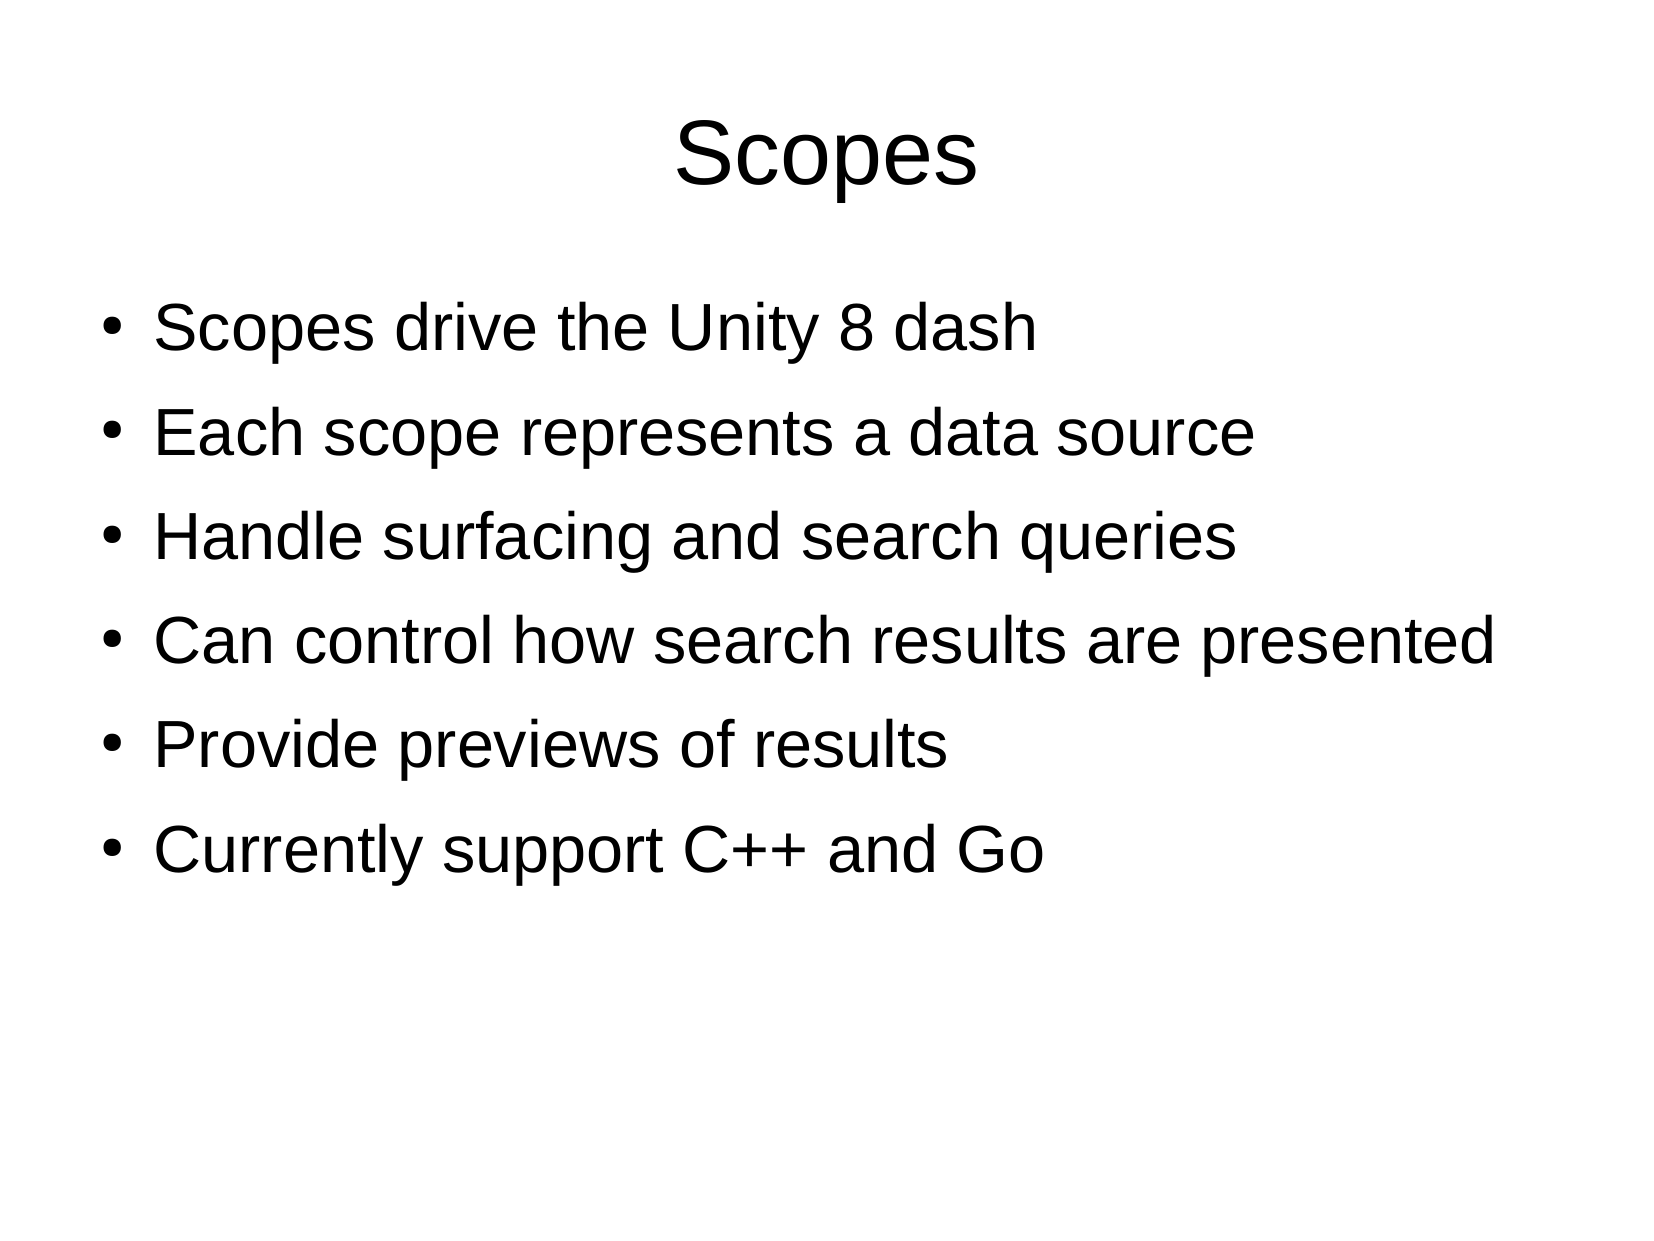

# Scopes
Scopes drive the Unity 8 dash
Each scope represents a data source
Handle surfacing and search queries
Can control how search results are presented
Provide previews of results
Currently support C++ and Go